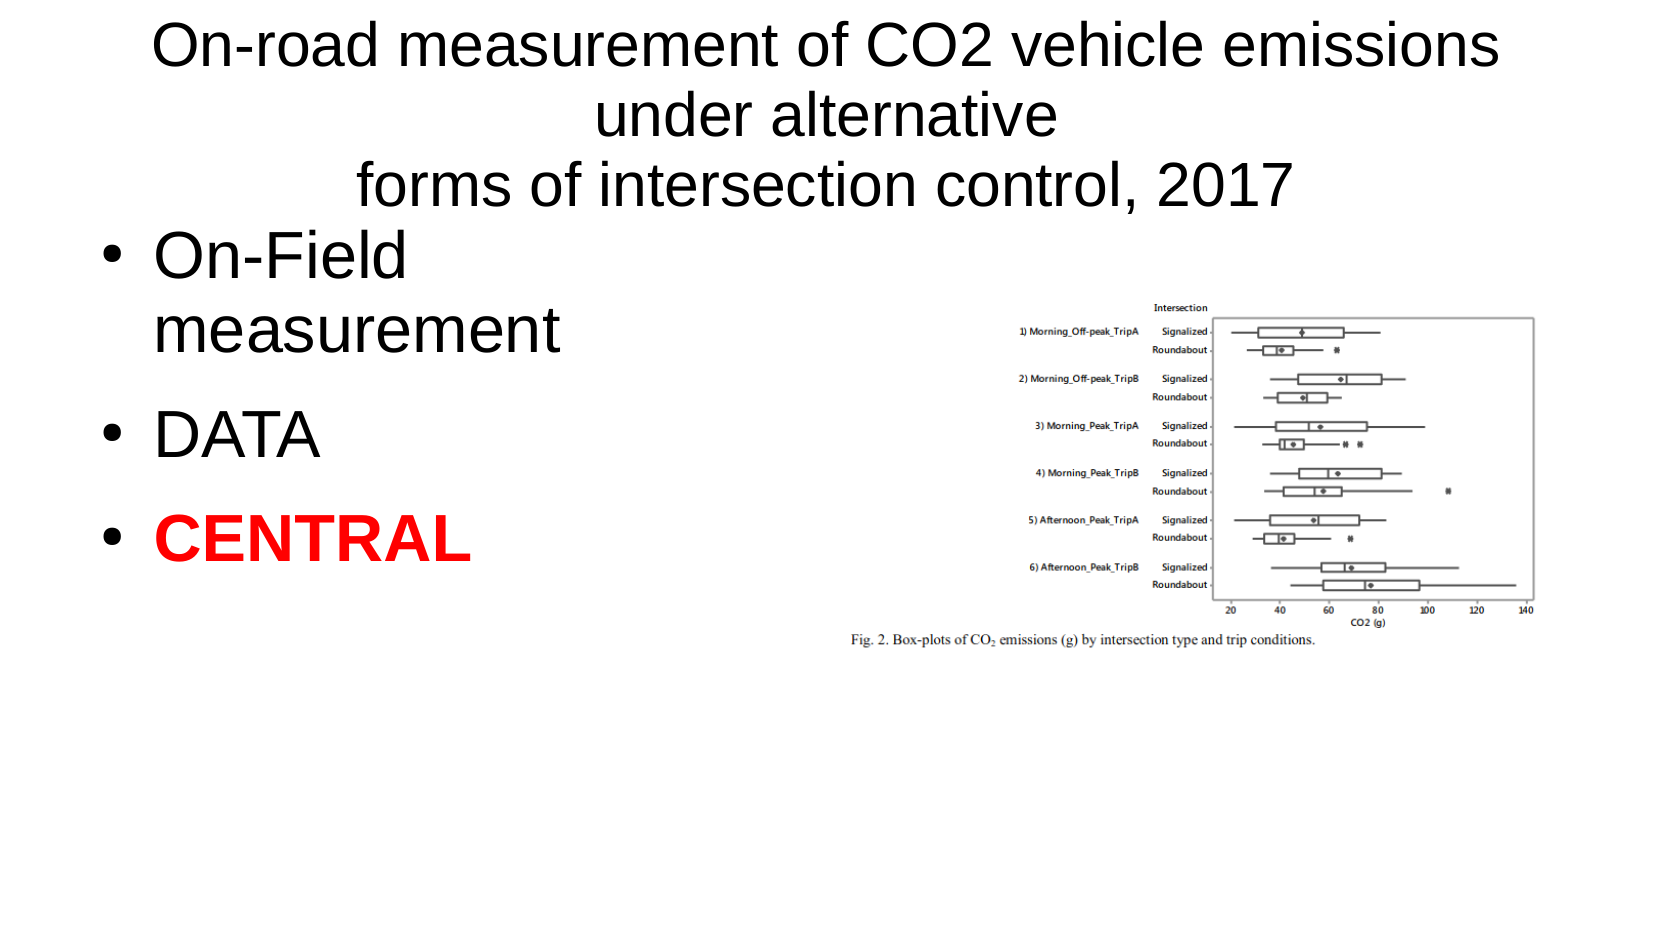

# On-road measurement of CO2 vehicle emissions under alternative forms of intersection control, 2017
On-Field measurement
DATA
CENTRAL